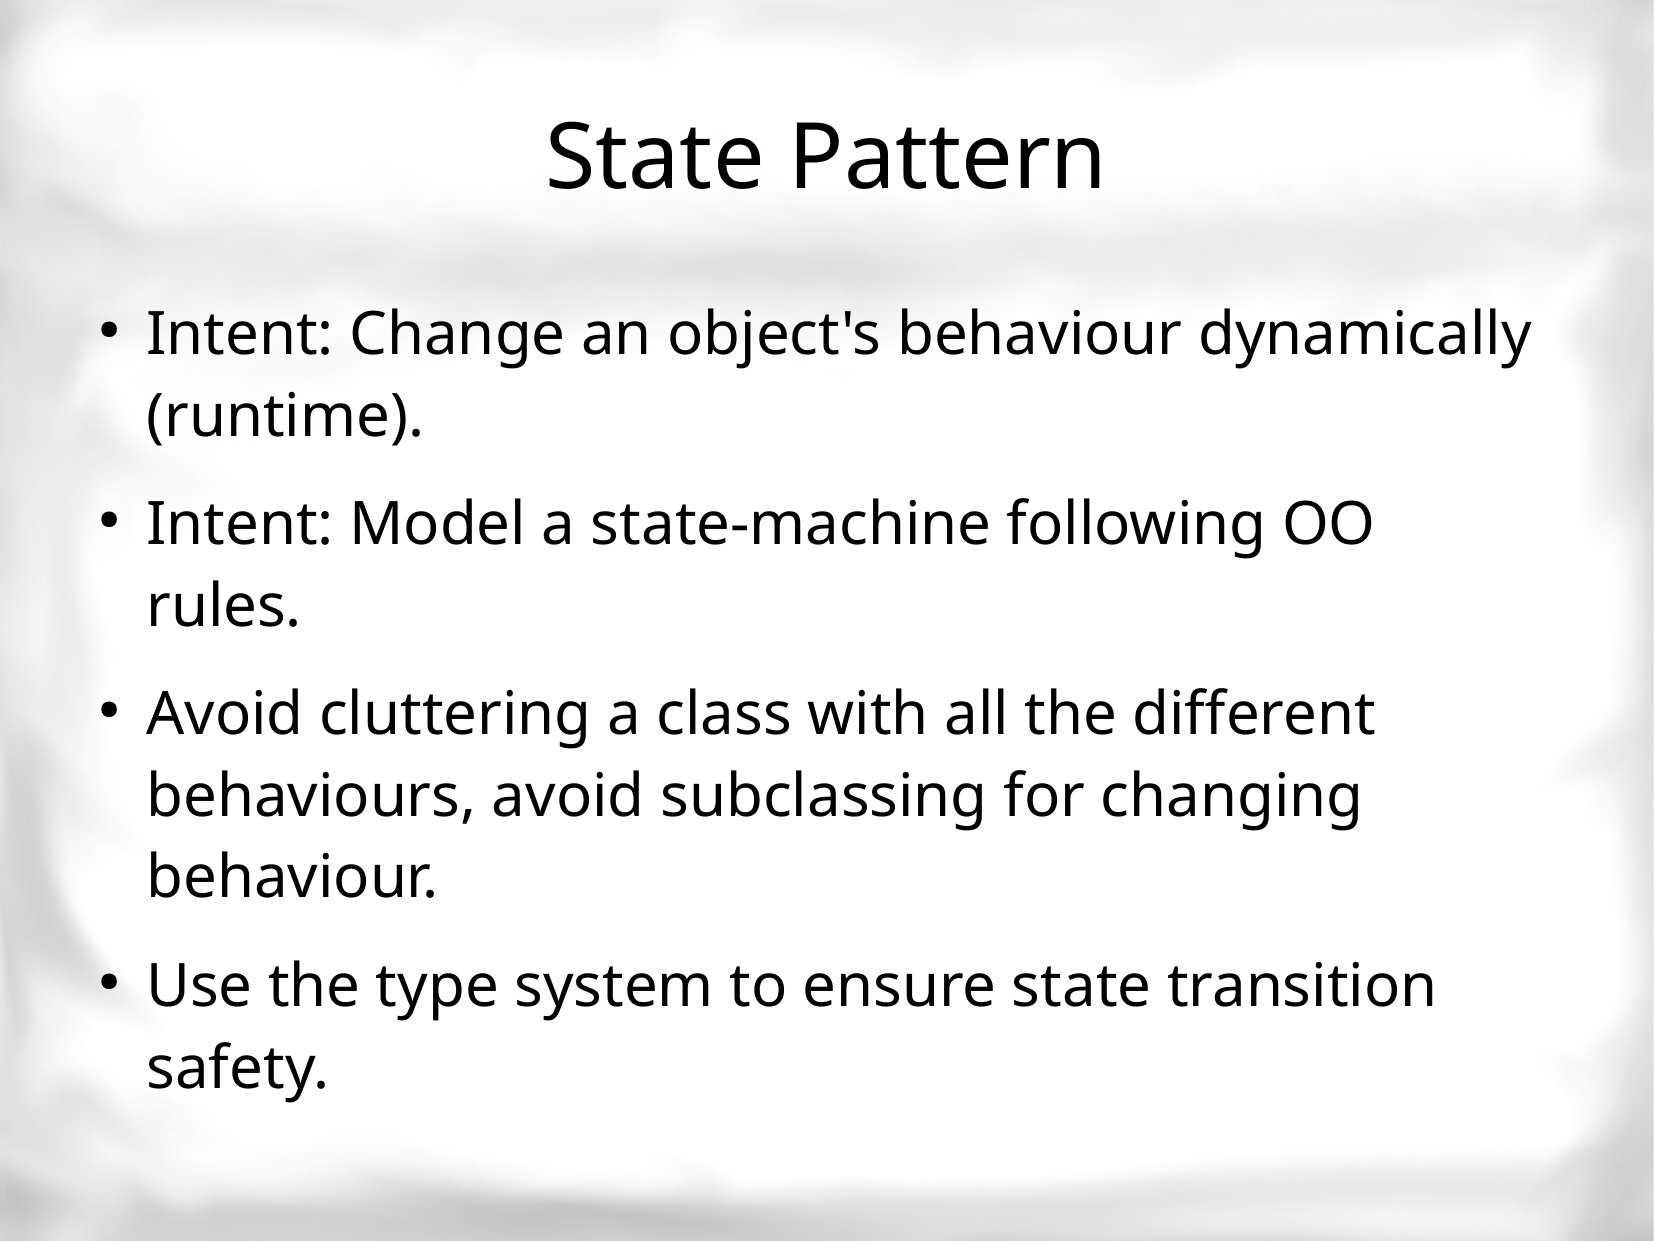

# State Pattern
Intent: Change an object's behaviour dynamically (runtime).
Intent: Model a state-machine following OO rules.
Avoid cluttering a class with all the different behaviours, avoid subclassing for changing behaviour.
Use the type system to ensure state transition safety.